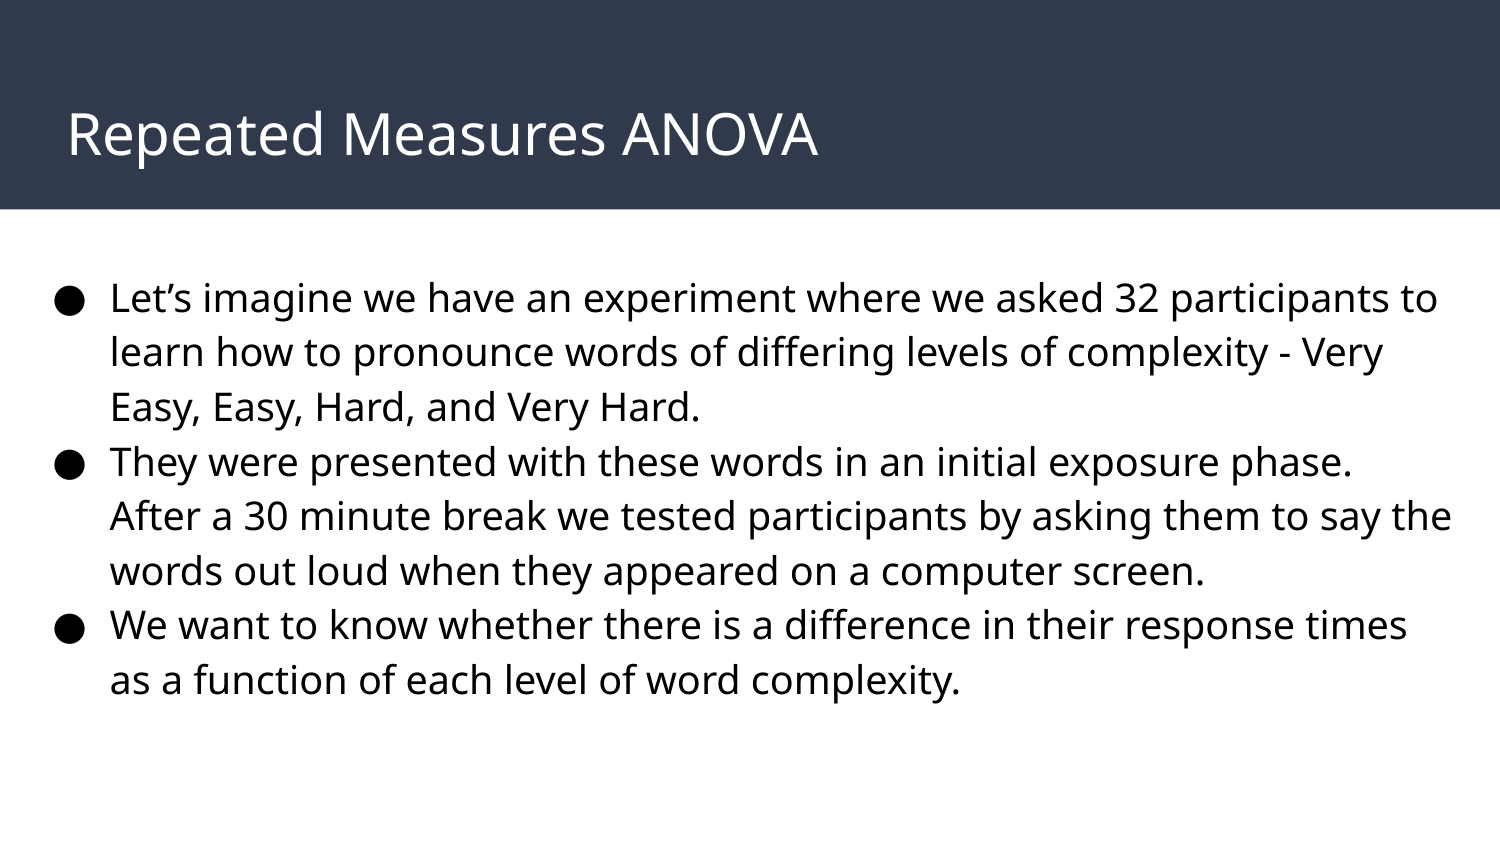

# Repeated Measures ANOVA
Let’s imagine we have an experiment where we asked 32 participants to learn how to pronounce words of differing levels of complexity - Very Easy, Easy, Hard, and Very Hard.
They were presented with these words in an initial exposure phase. After a 30 minute break we tested participants by asking them to say the words out loud when they appeared on a computer screen.
We want to know whether there is a difference in their response times as a function of each level of word complexity.